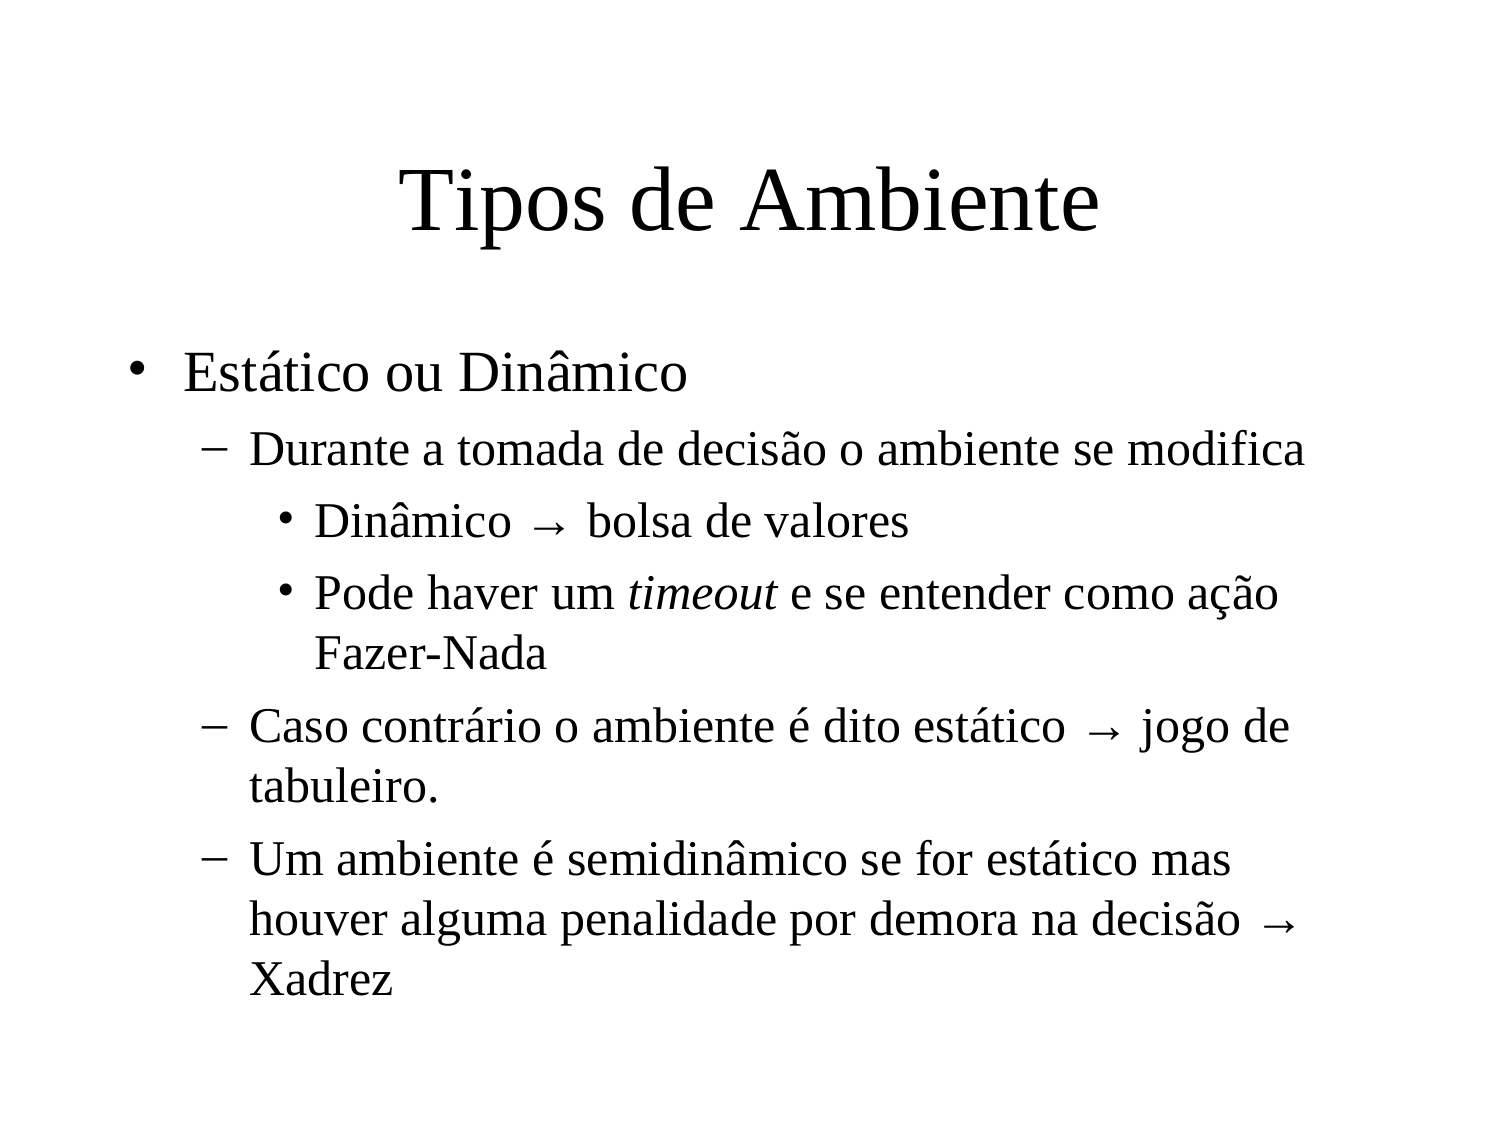

# Tipos de Ambiente
Estático ou Dinâmico
Durante a tomada de decisão o ambiente se modifica
Dinâmico → bolsa de valores
Pode haver um timeout e se entender como ação Fazer-Nada
Caso contrário o ambiente é dito estático → jogo de tabuleiro.
Um ambiente é semidinâmico se for estático mas houver alguma penalidade por demora na decisão → Xadrez